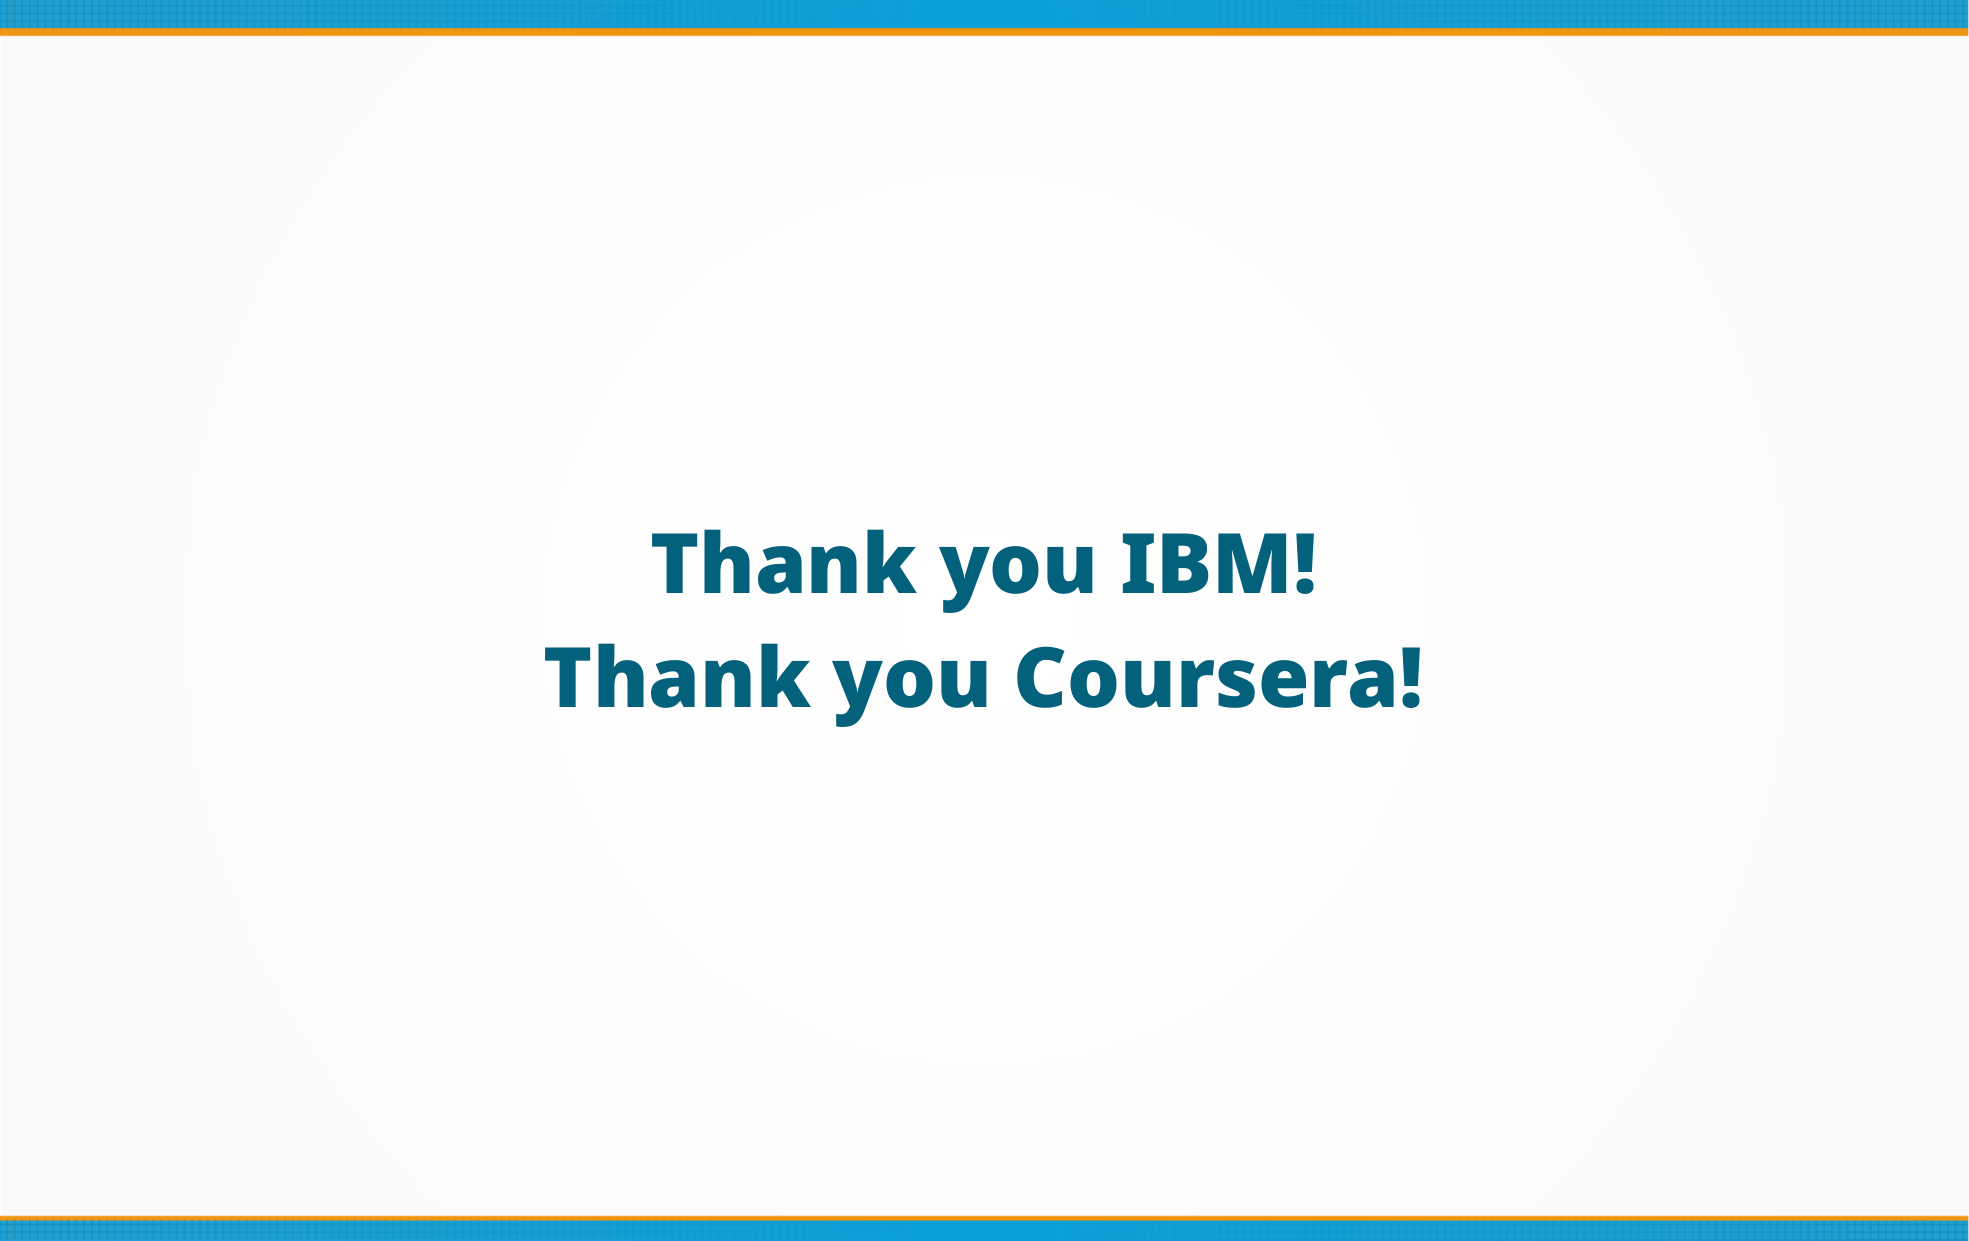

# Thank you IBM!
Thank you Coursera!